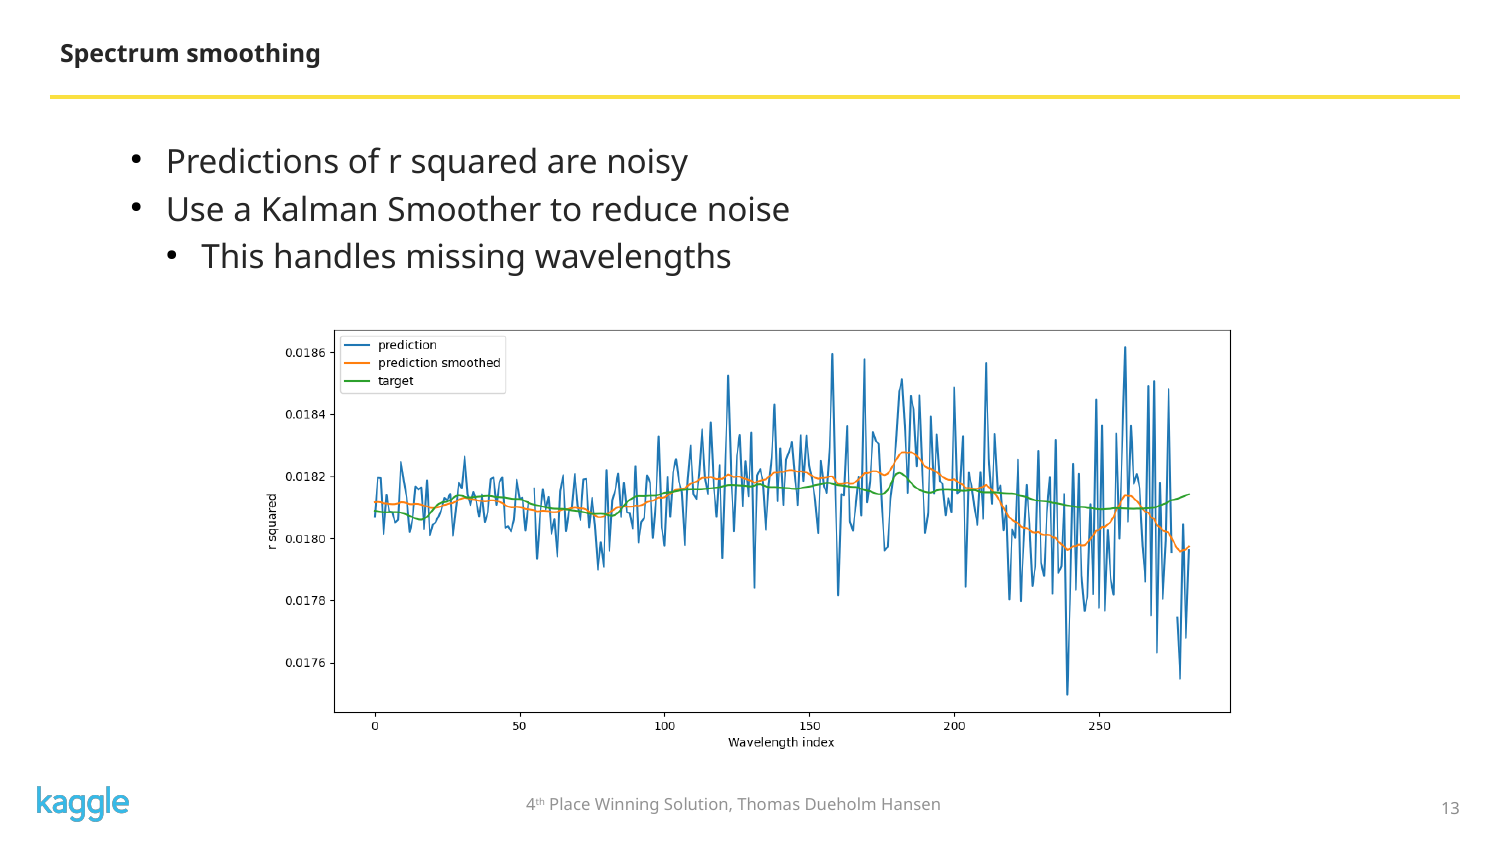

Spectrum smoothing
Predictions of r squared are noisy
Use a Kalman Smoother to reduce noise
This handles missing wavelengths